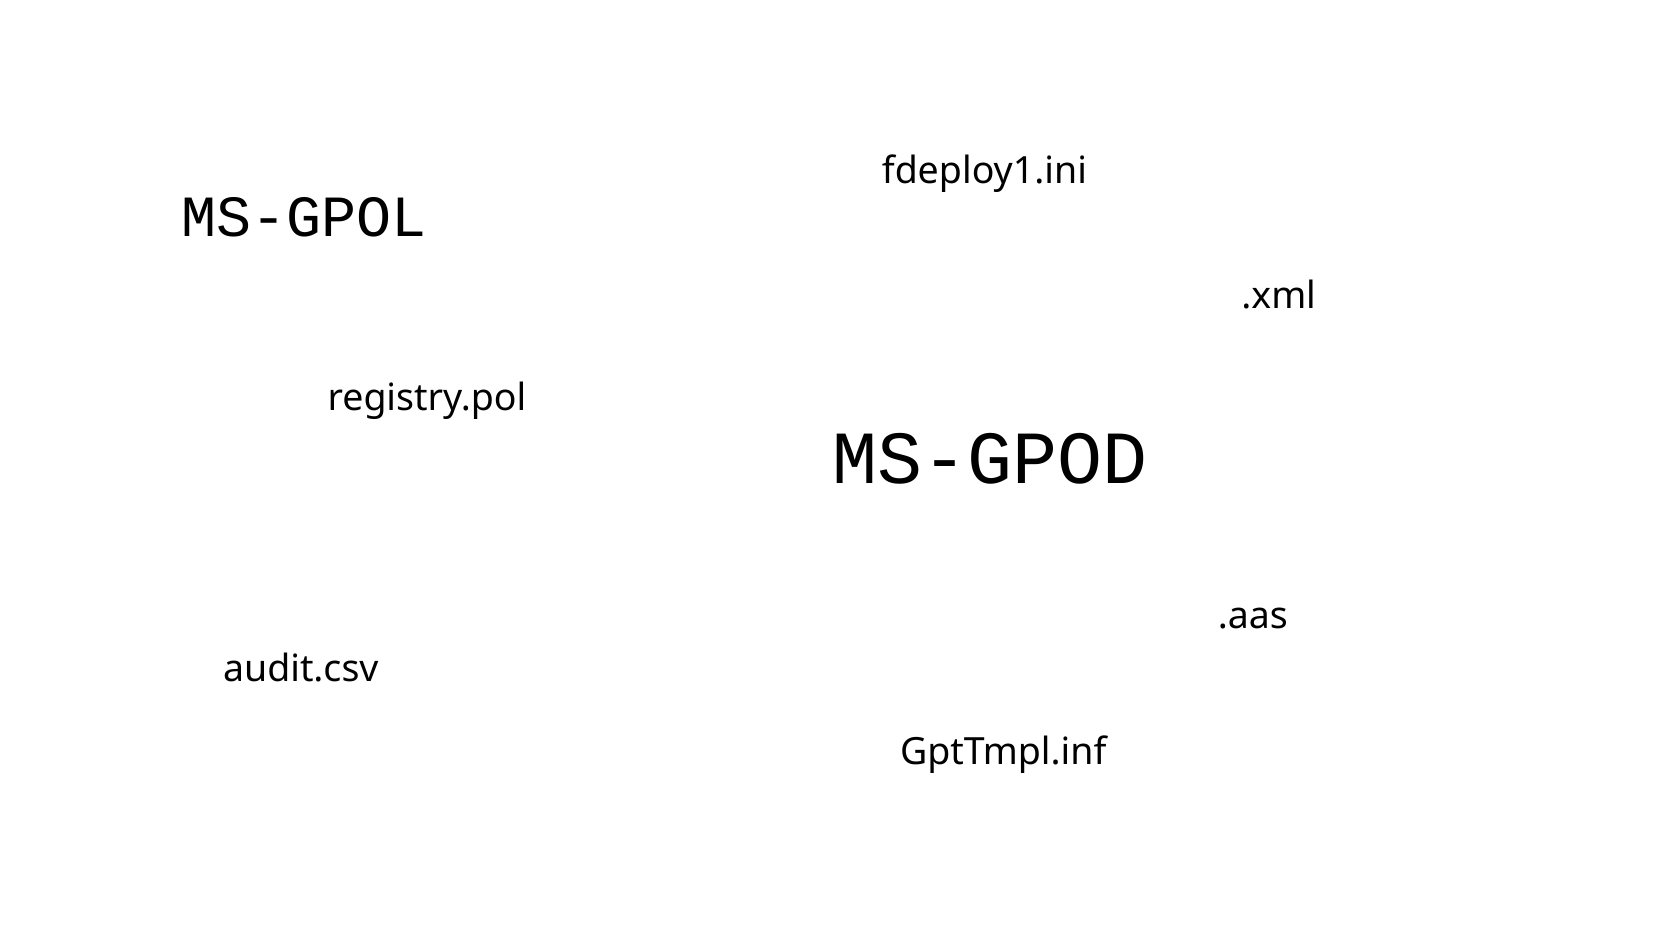

fdeploy1.ini
MS-GPOL
.xml
registry.pol
MS-GPOD
.aas
audit.csv
GptTmpl.inf